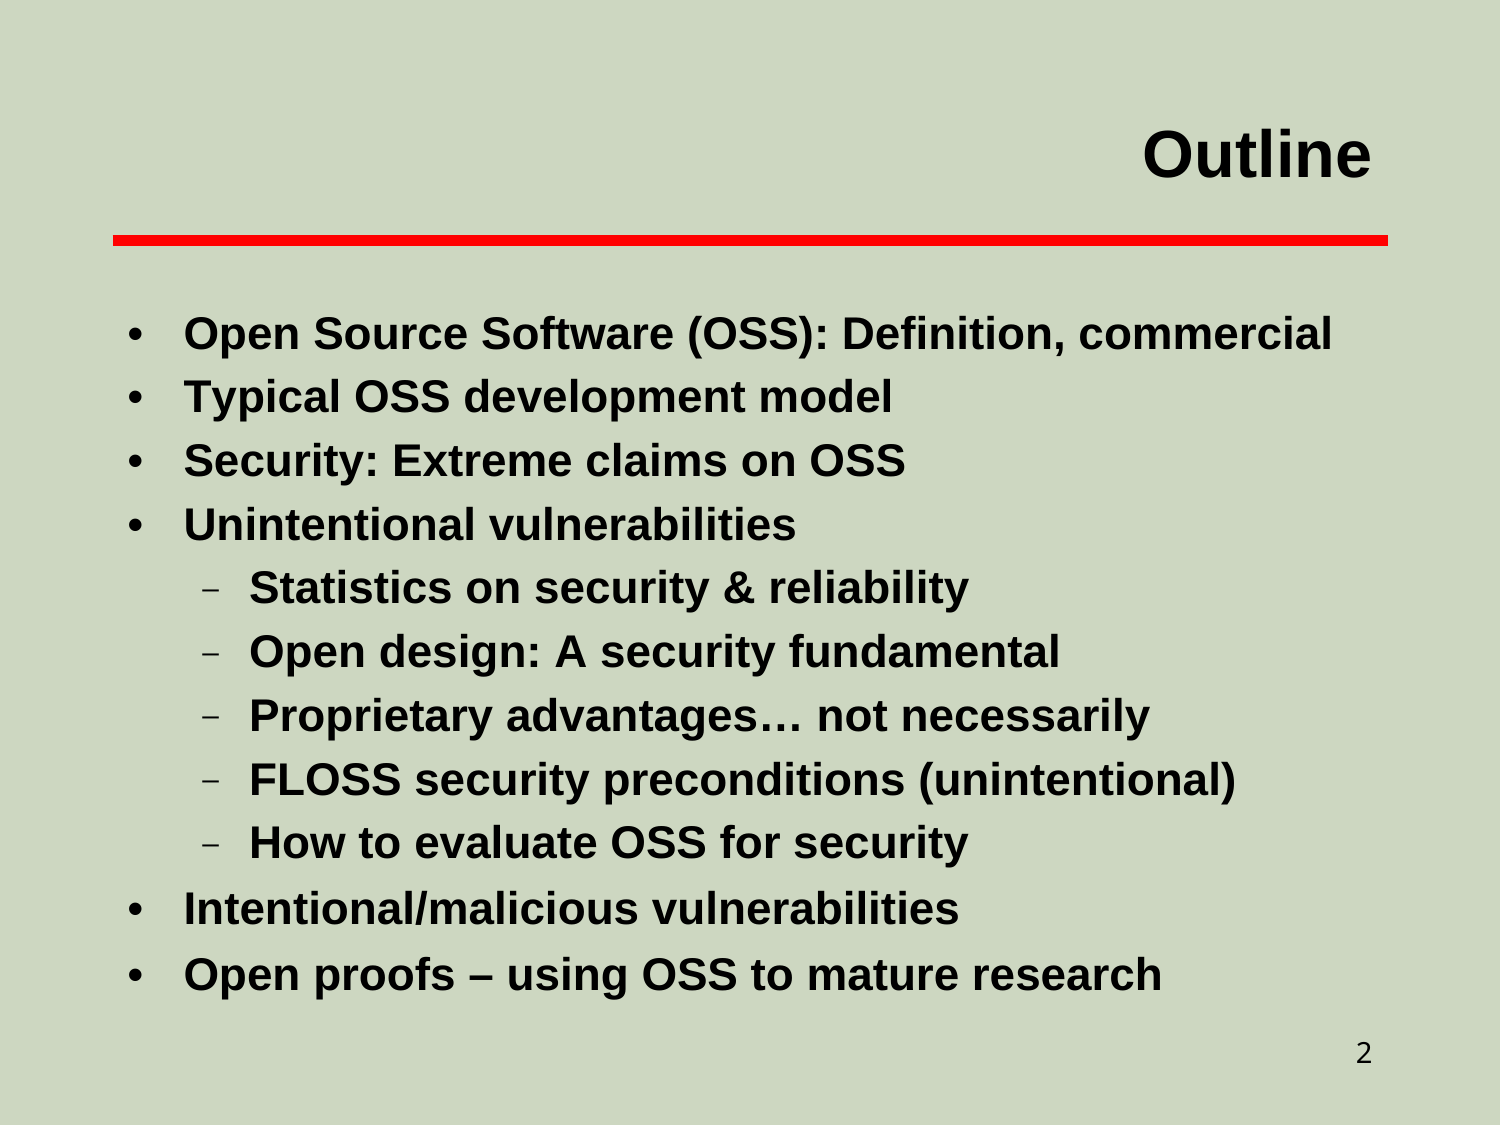

# Outline
Open Source Software (OSS): Definition, commercial
Typical OSS development model
Security: Extreme claims on OSS
Unintentional vulnerabilities
Statistics on security & reliability
Open design: A security fundamental
Proprietary advantages… not necessarily
FLOSS security preconditions (unintentional)
How to evaluate OSS for security
Intentional/malicious vulnerabilities
Open proofs – using OSS to mature research